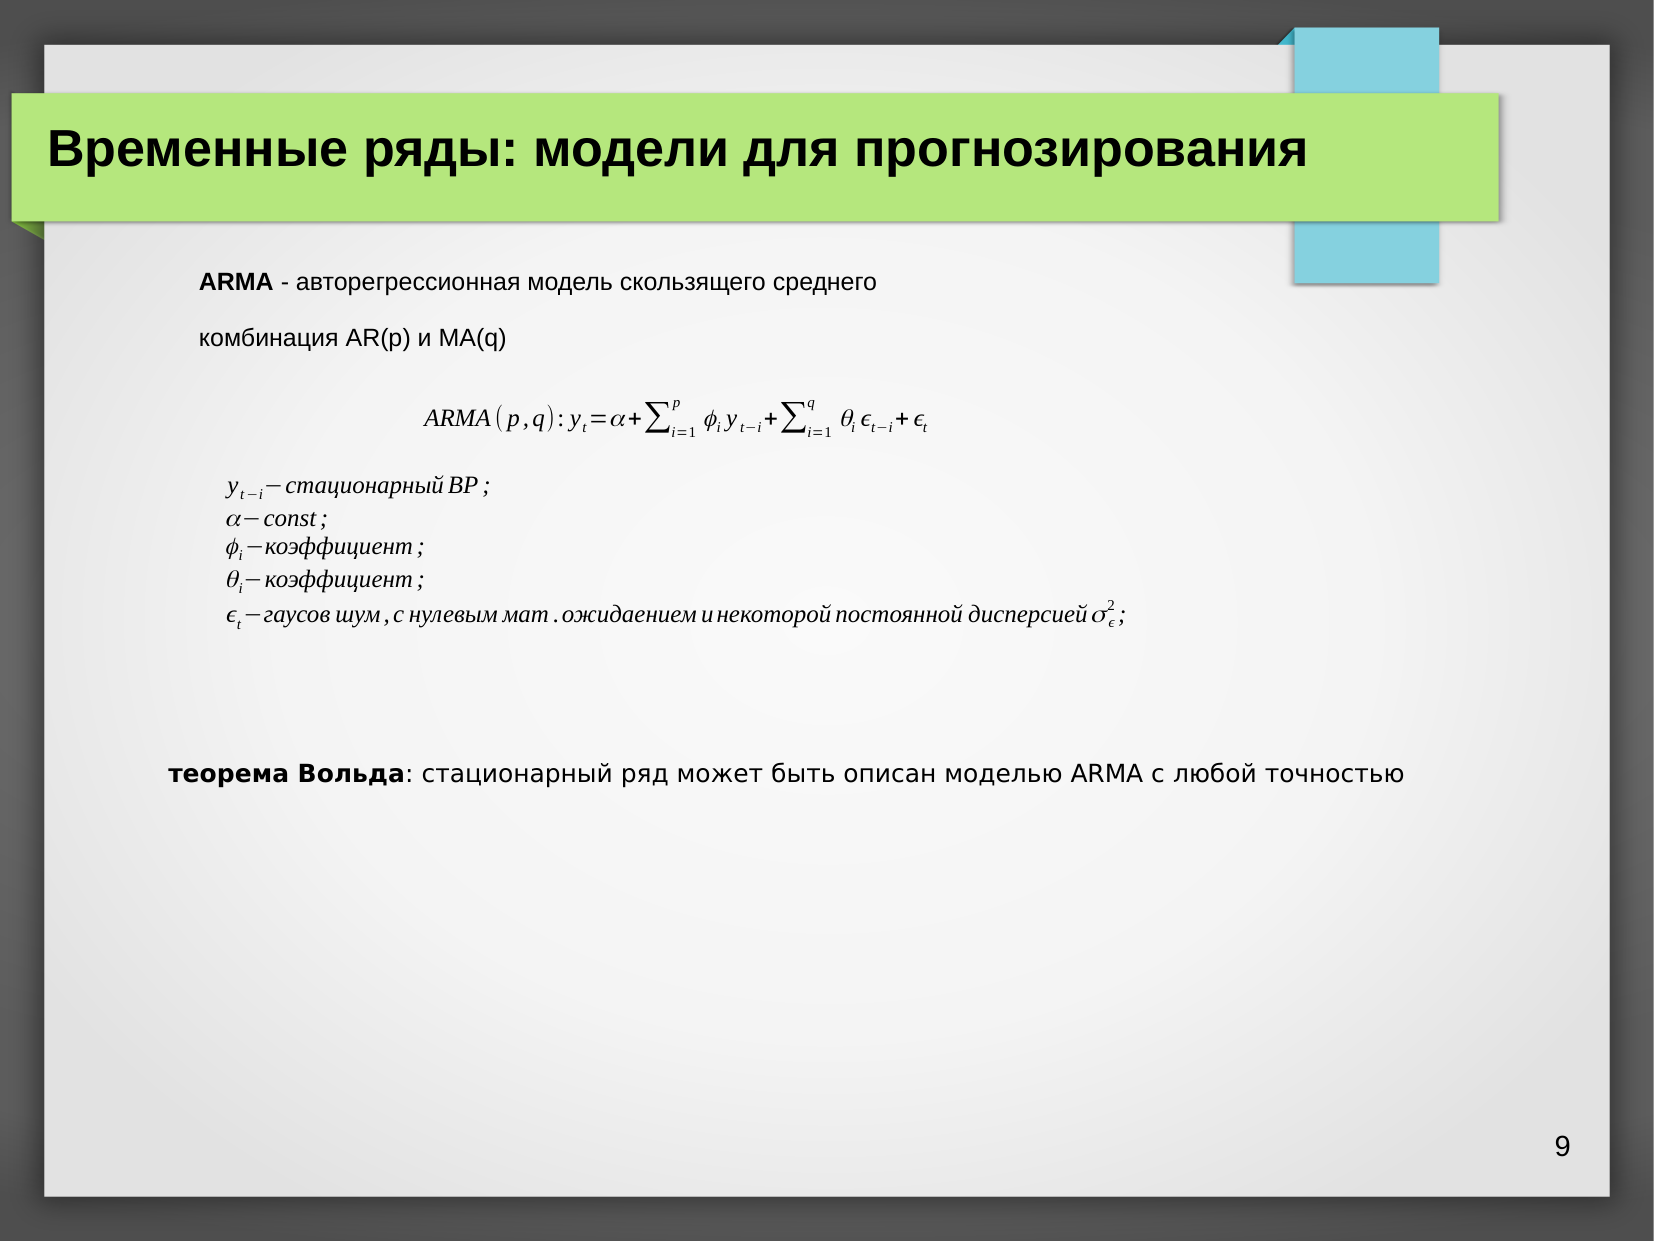

# Временные ряды: модели для прогнозирования
ARMA - авторегрессионная модель скользящего среднего
комбинация AR(p) и МA(q)
теорема Вольда: стационарный ряд может быть описан моделью ARMA с любой точностью
9